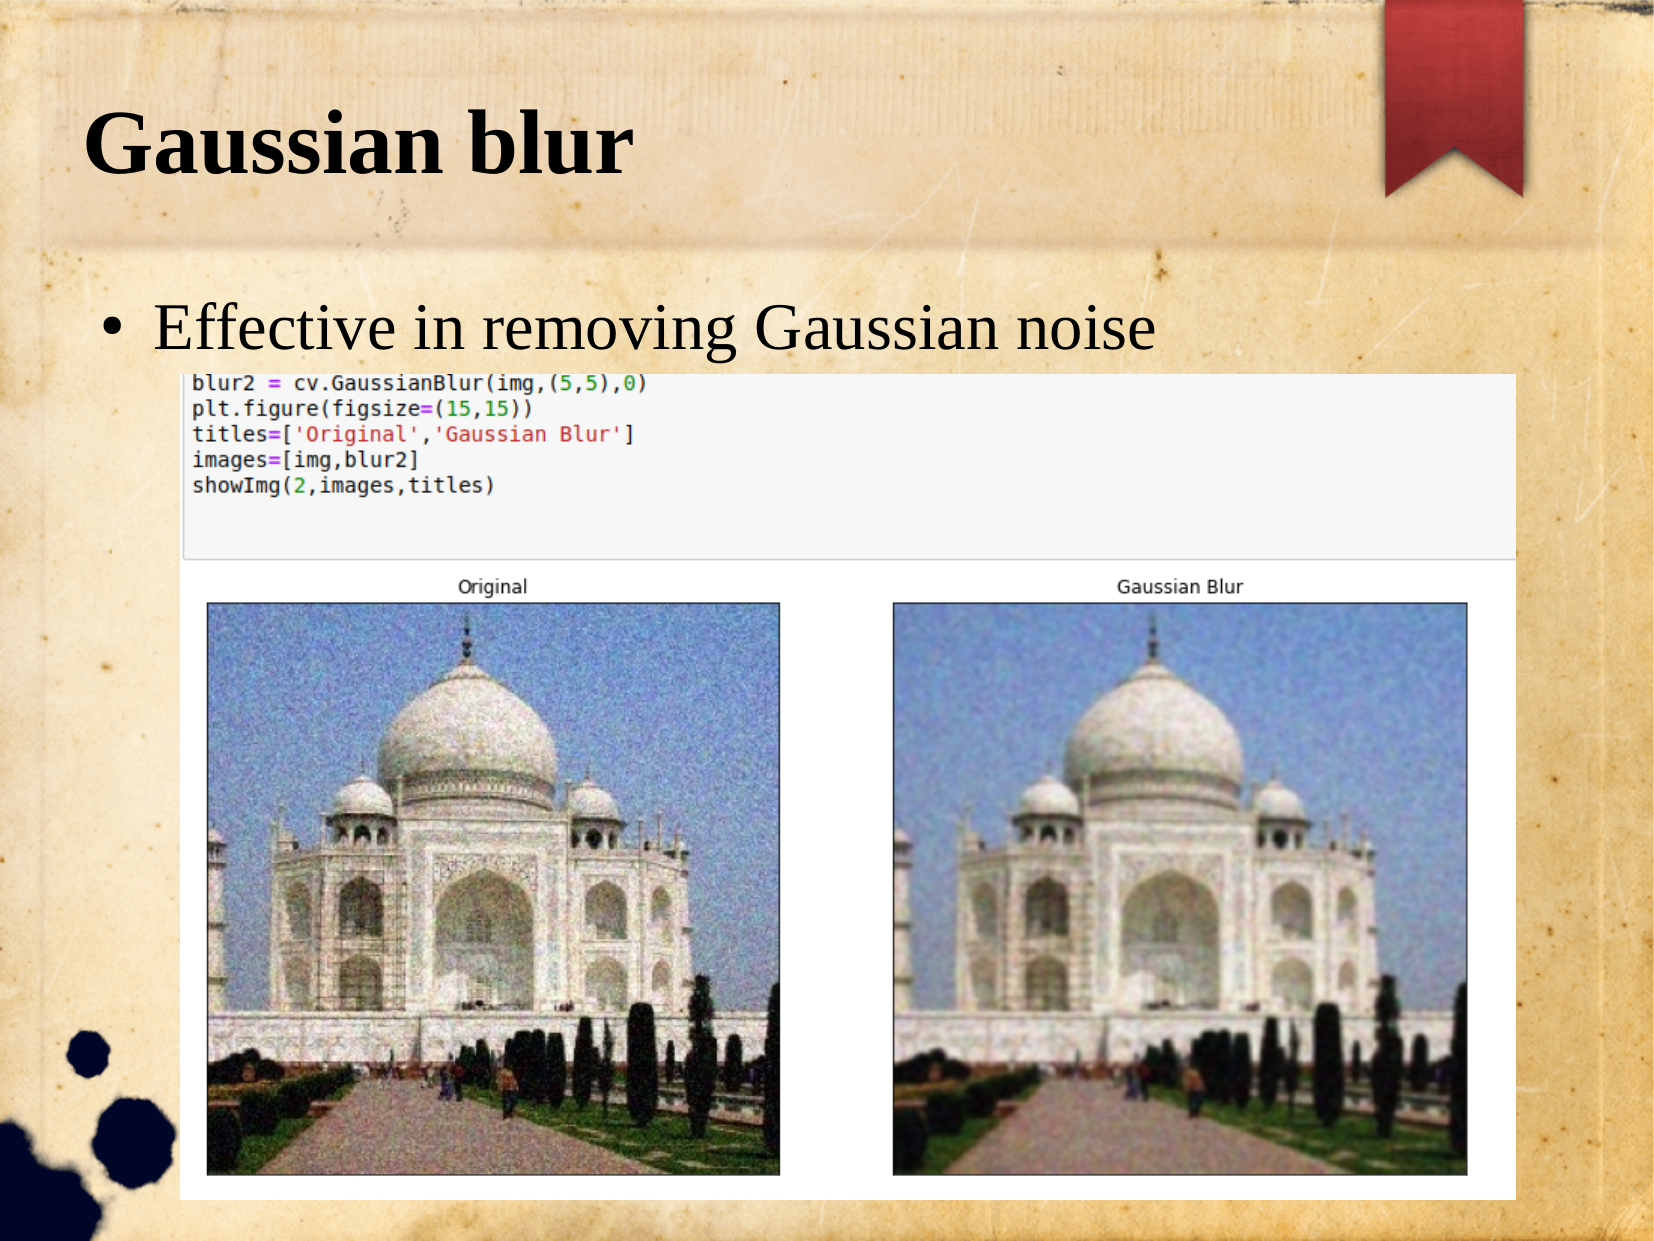

# Gaussian blur
Effective in removing Gaussian noise